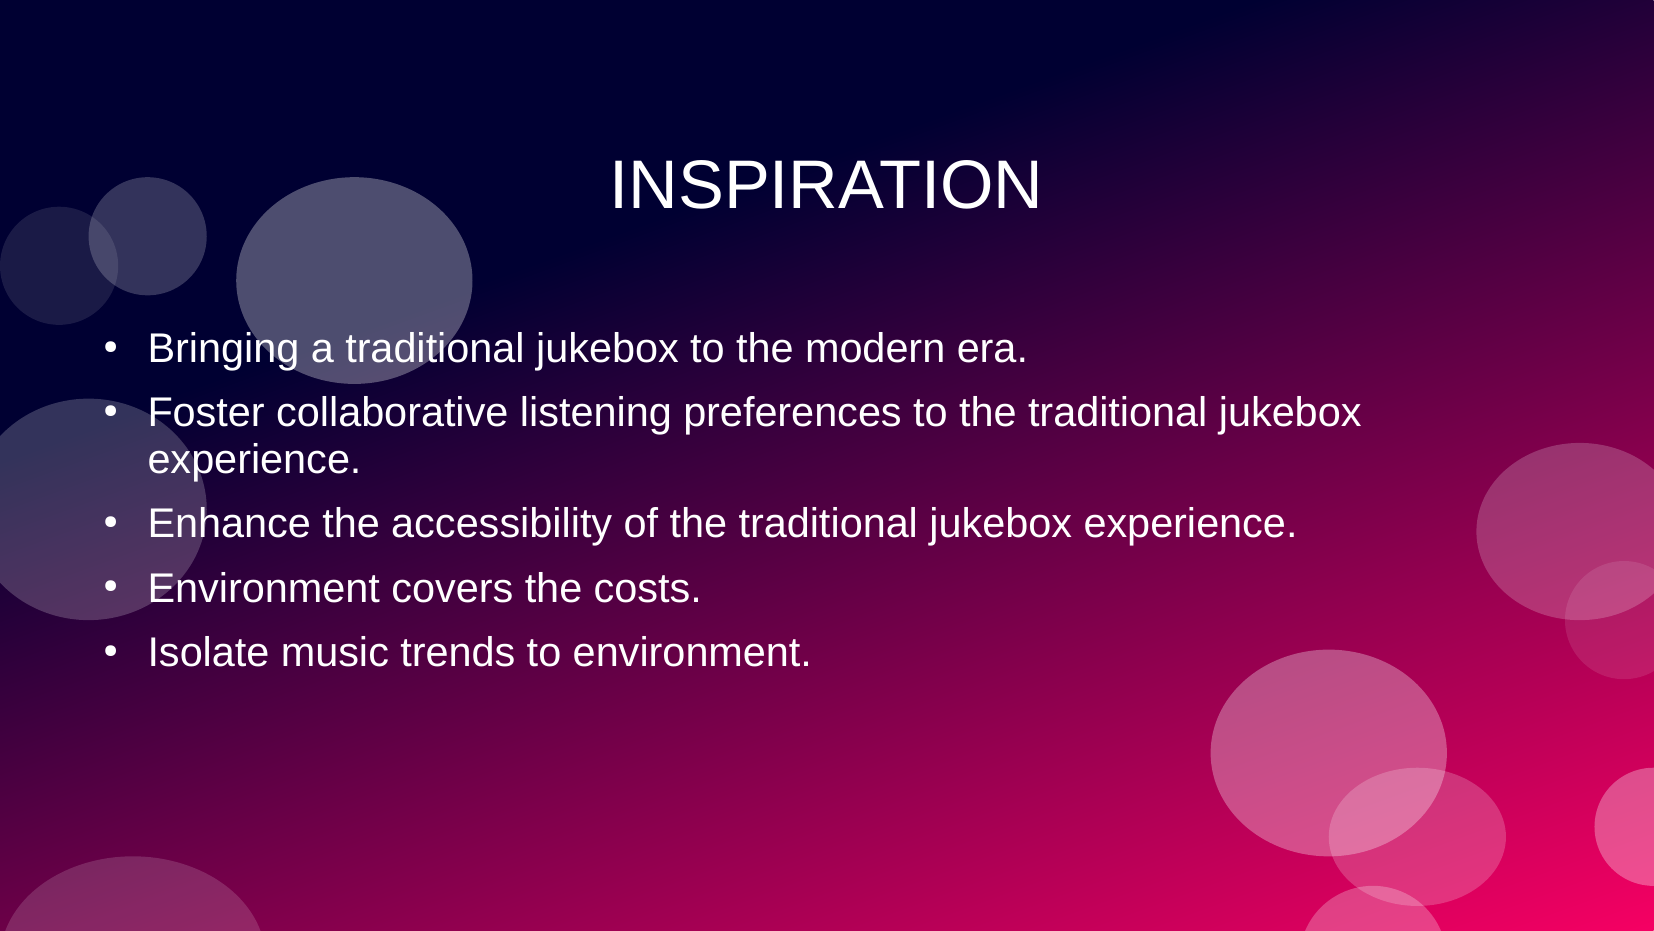

# INSPIRATION
Bringing a traditional jukebox to the modern era.
Foster collaborative listening preferences to the traditional jukebox experience.
Enhance the accessibility of the traditional jukebox experience.
Environment covers the costs.
Isolate music trends to environment.